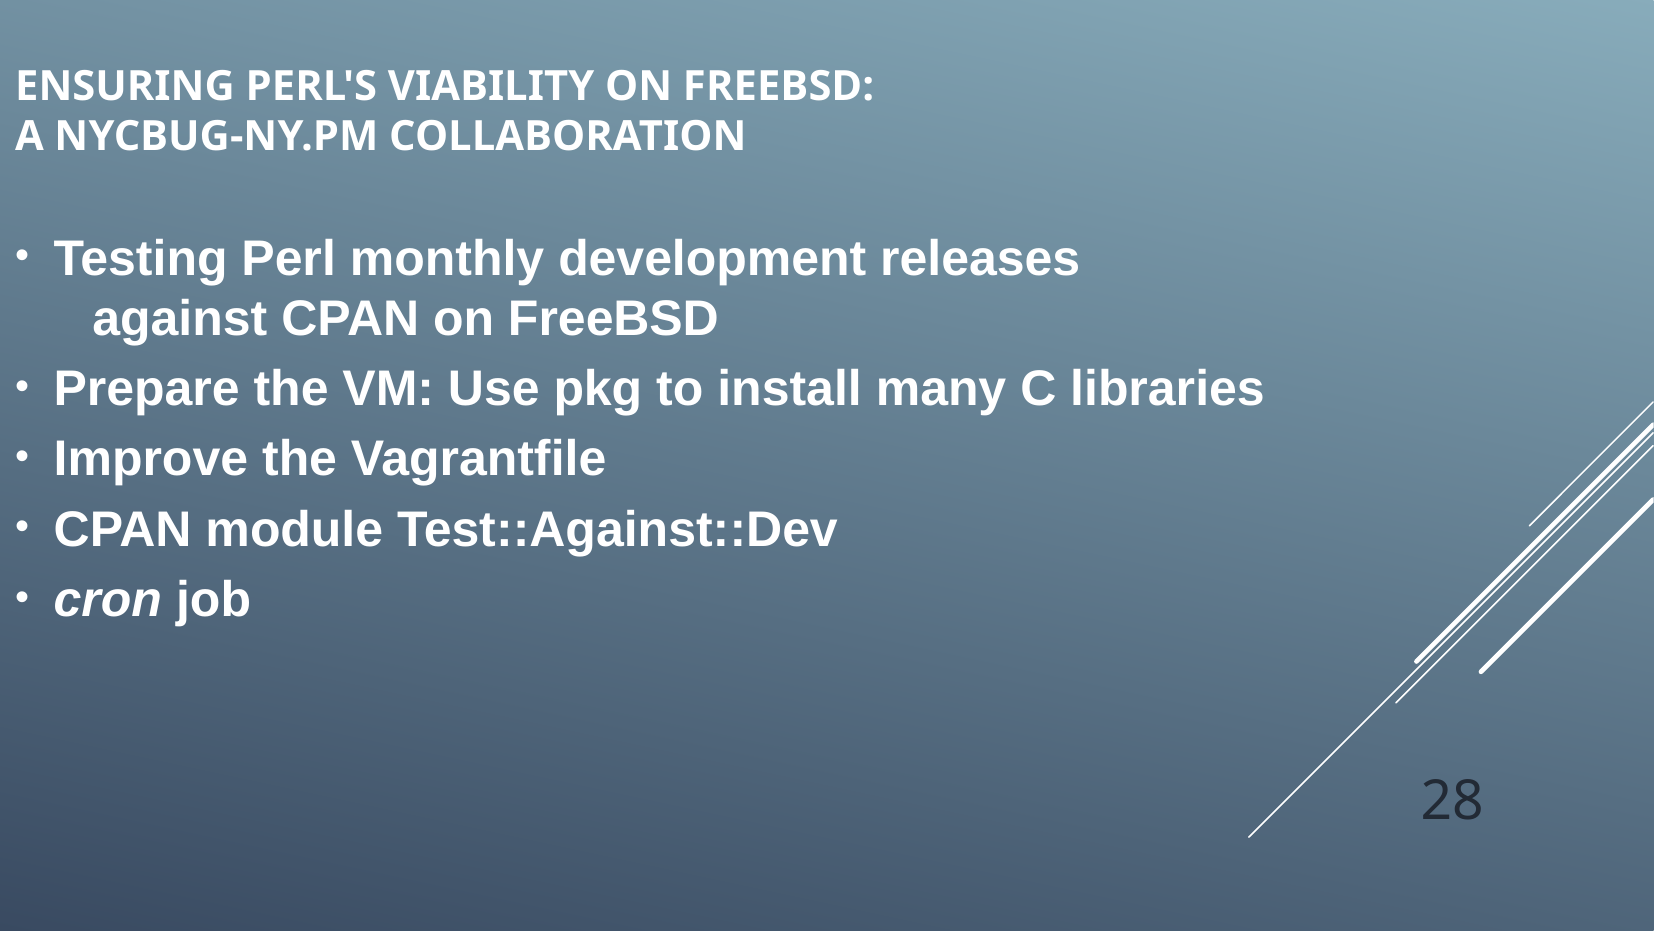

# Ensuring Perl's Viability on FreeBSD: A NYCBUG-NY.PM Collaboration
Testing Perl monthly development releases
against CPAN on FreeBSD
Prepare the VM: Use pkg to install many C libraries
Improve the Vagrantfile
CPAN module Test::Against::Dev
cron job
28